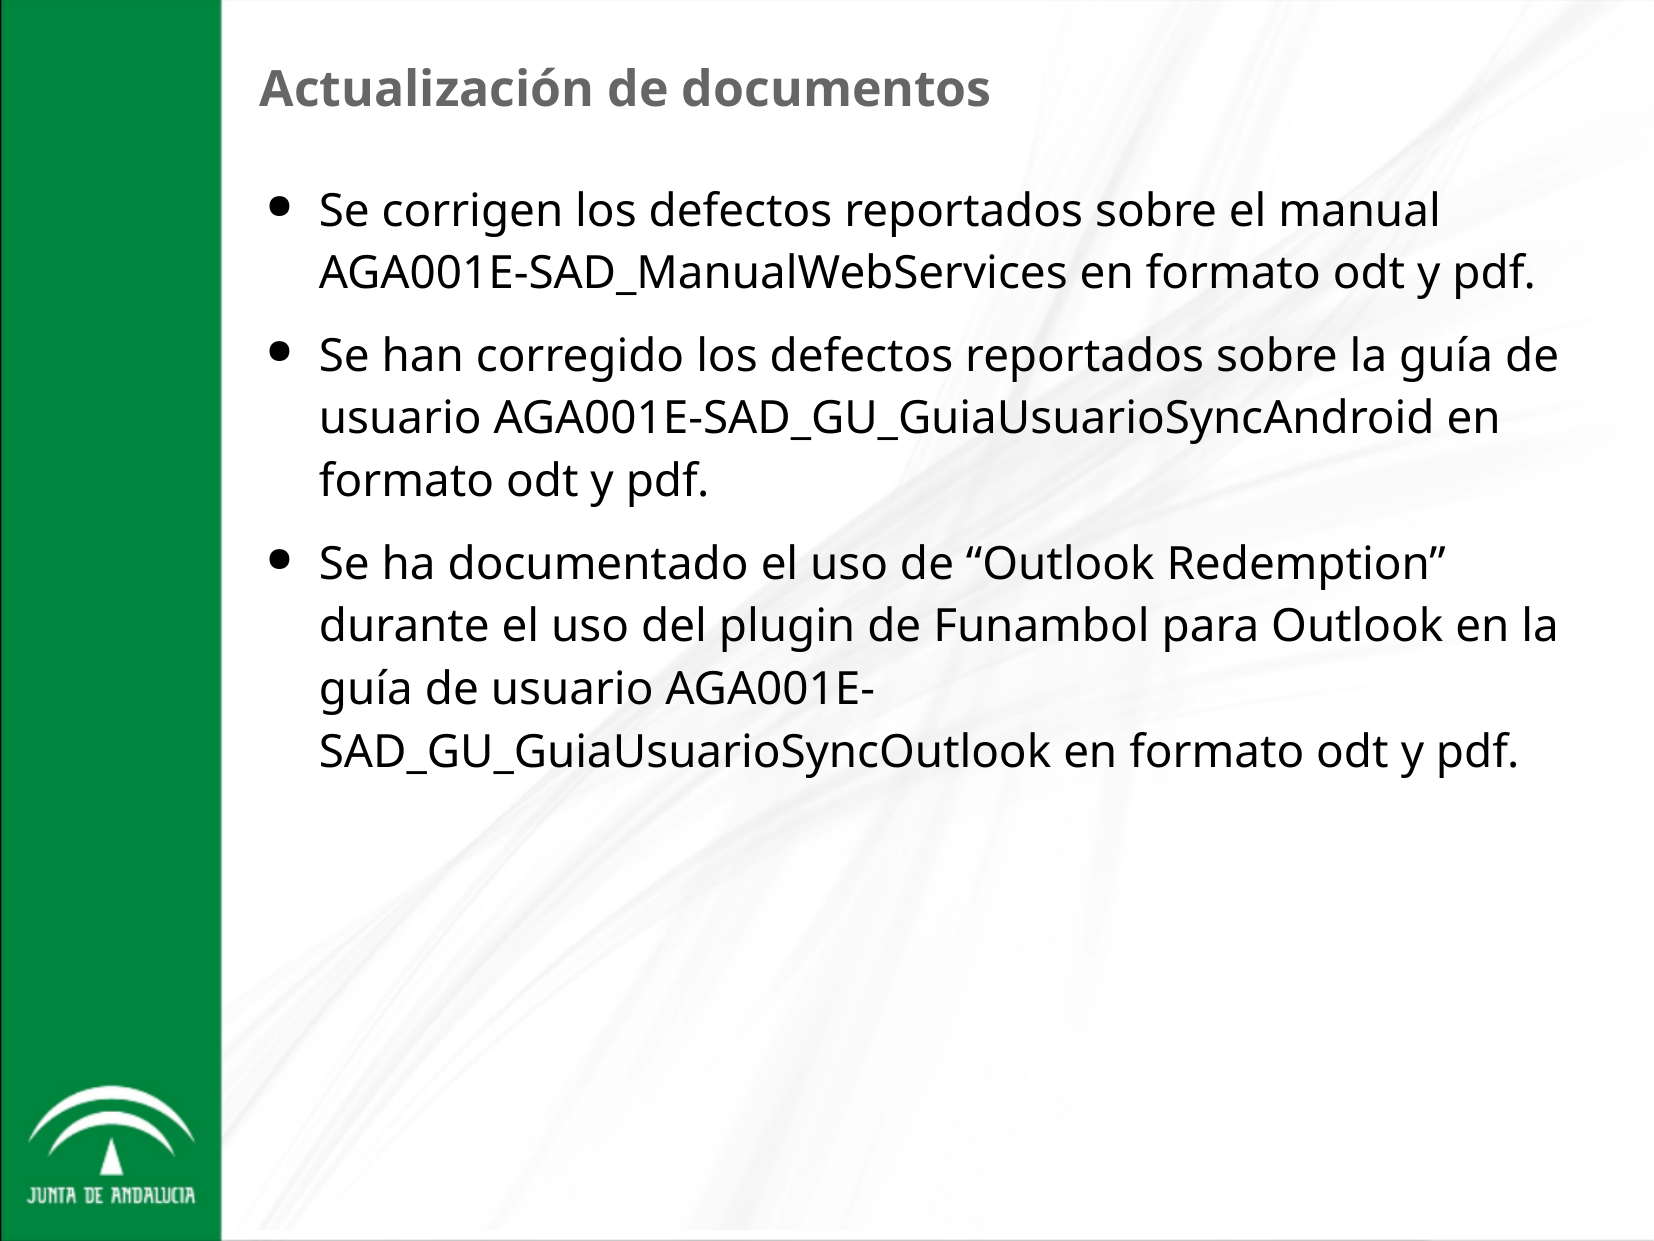

# Actualización de documentos
Se corrigen los defectos reportados sobre el manual AGA001E-SAD_ManualWebServices en formato odt y pdf.
Se han corregido los defectos reportados sobre la guía de usuario AGA001E-SAD_GU_GuiaUsuarioSyncAndroid en formato odt y pdf.
Se ha documentado el uso de “Outlook Redemption” durante el uso del plugin de Funambol para Outlook en la guía de usuario AGA001E-SAD_GU_GuiaUsuarioSyncOutlook en formato odt y pdf.